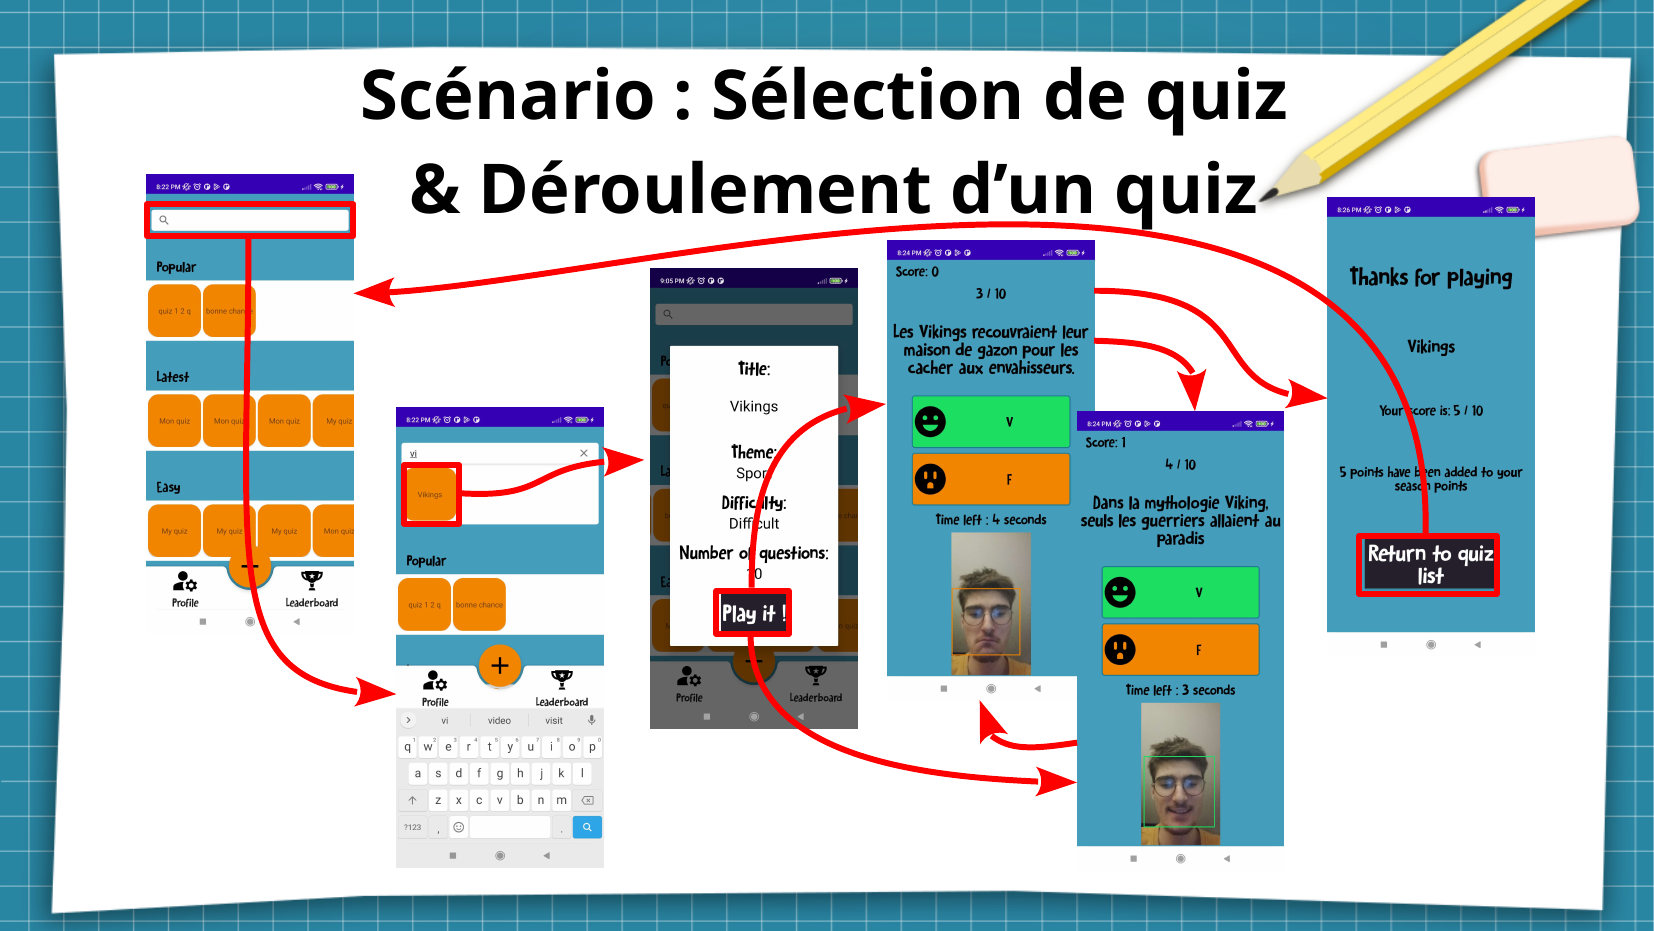

# Scénario : Sélection de quiz & Déroulement d’un quiz